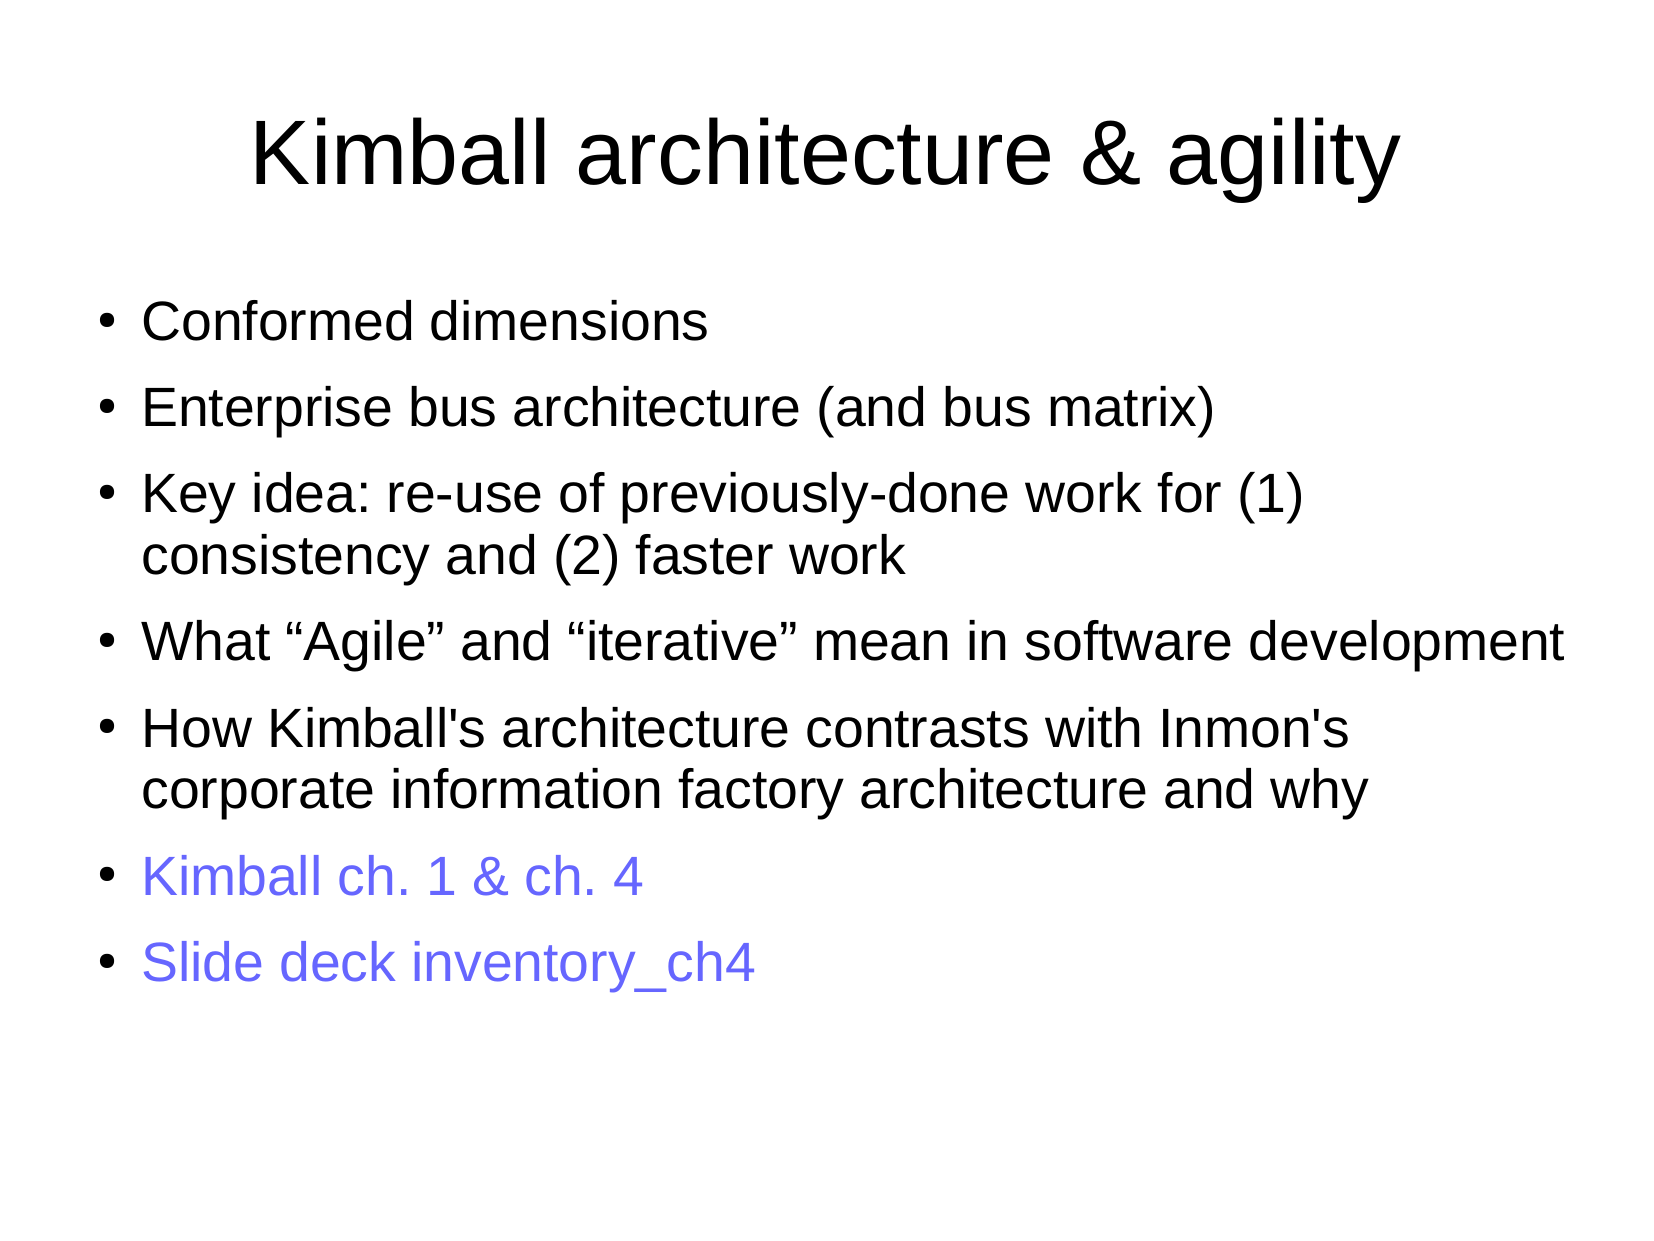

# Kimball architecture & agility
Conformed dimensions
Enterprise bus architecture (and bus matrix)
Key idea: re-use of previously-done work for (1) consistency and (2) faster work
What “Agile” and “iterative” mean in software development
How Kimball's architecture contrasts with Inmon's corporate information factory architecture and why
Kimball ch. 1 & ch. 4
Slide deck inventory_ch4